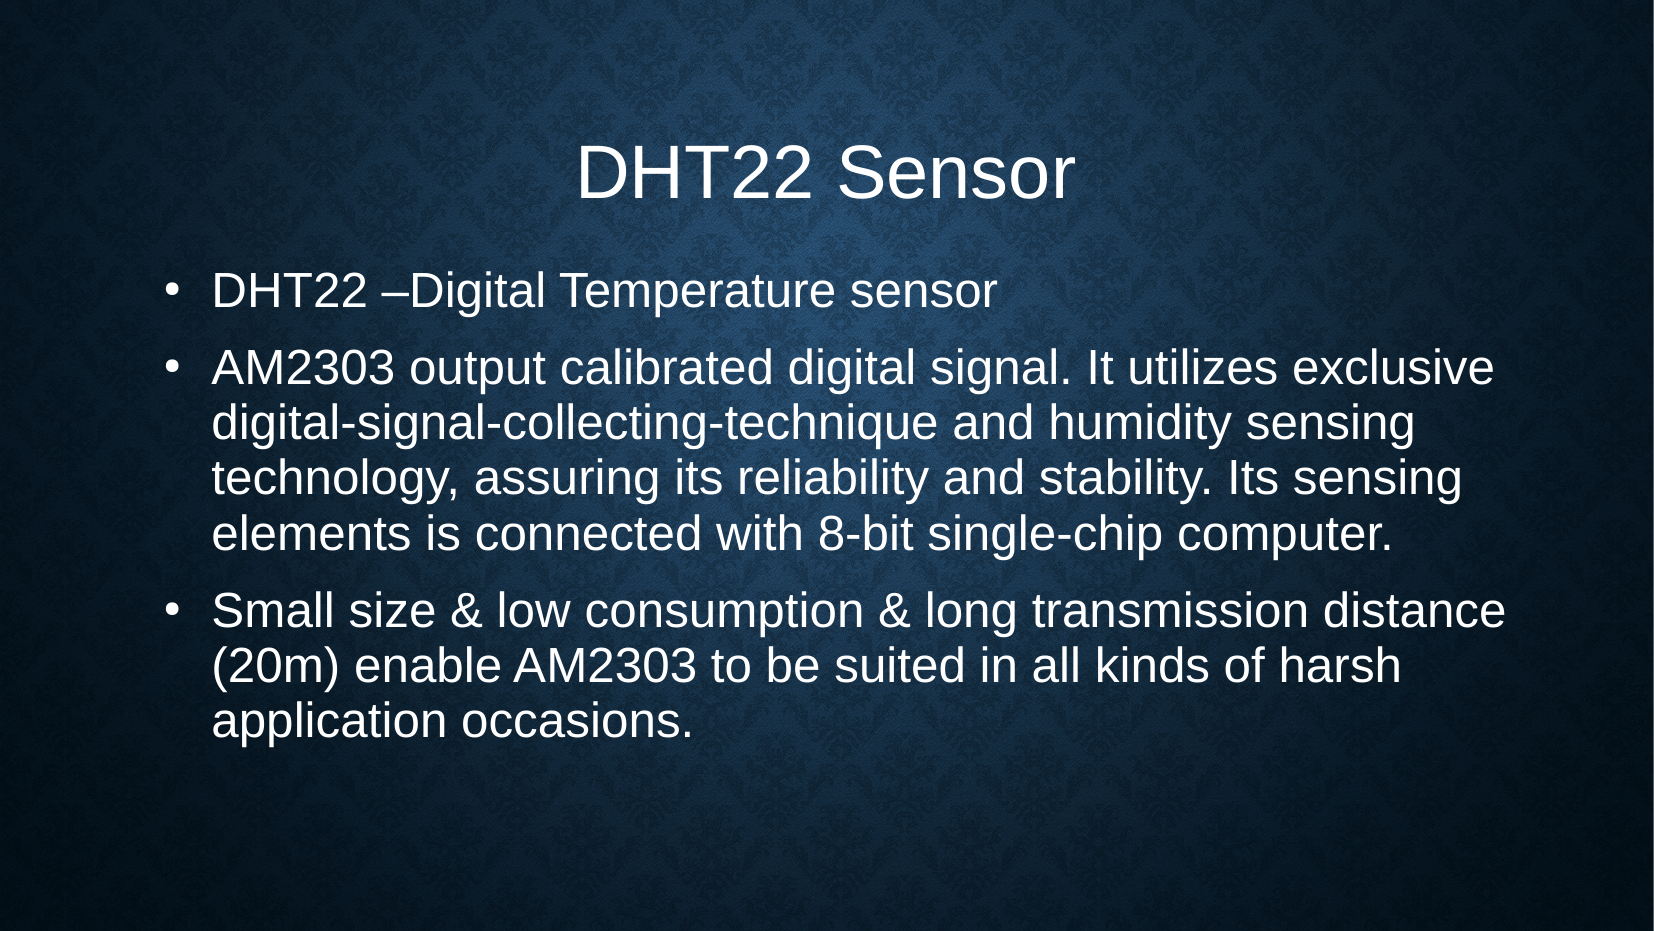

# DHT22 Sensor
DHT22 –Digital Temperature sensor
AM2303 output calibrated digital signal. It utilizes exclusive digital-signal-collecting-technique and humidity sensing technology, assuring its reliability and stability. Its sensing elements is connected with 8-bit single-chip computer.
Small size & low consumption & long transmission distance (20m) enable AM2303 to be suited in all kinds of harsh application occasions.